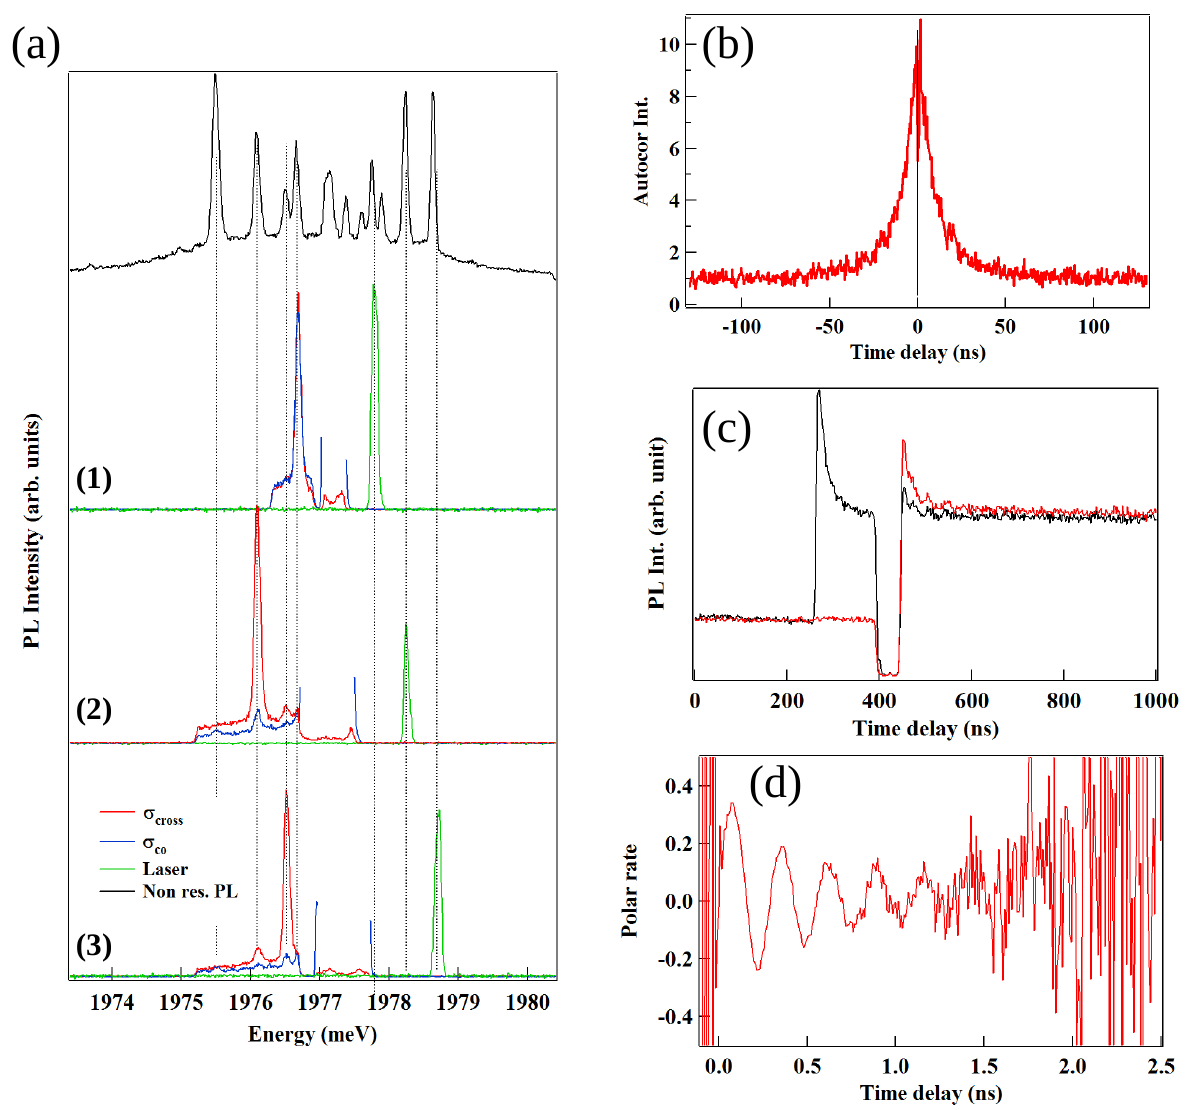

(a)
(b)
(c)
(1)
(2)
(d)
(3)